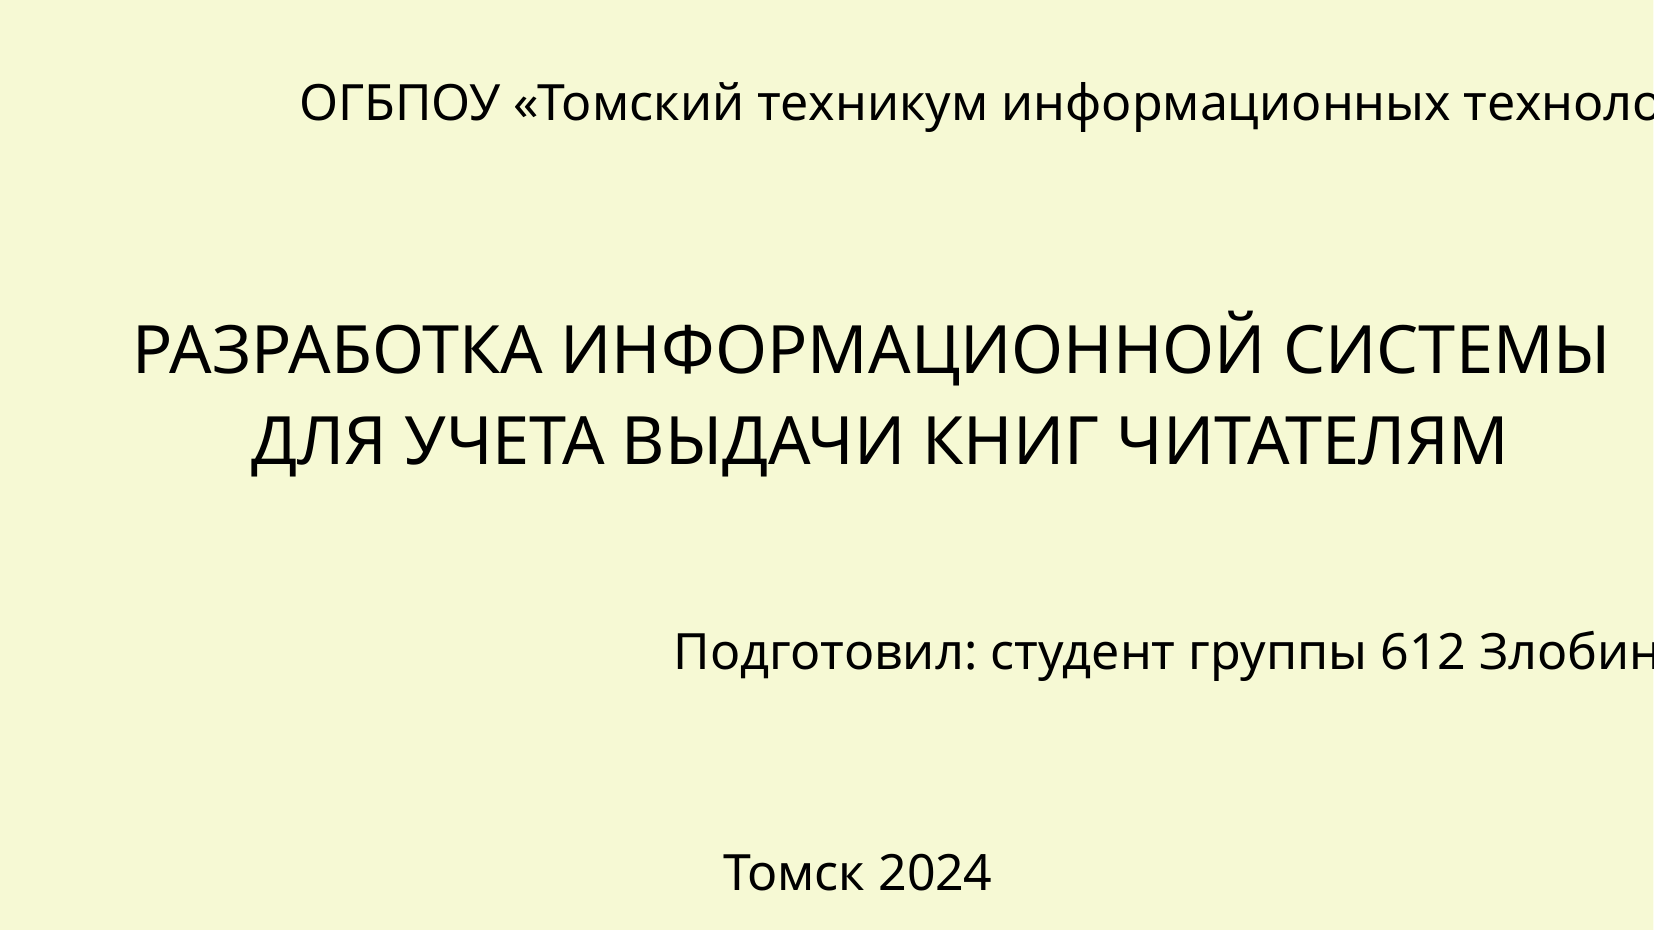

ОГБПОУ «Томский техникум информационных технологий»
РАЗРАБОТКА ИНФОРМАЦИОННОЙ СИСТЕМЫ
ДЛЯ УЧЕТА ВЫДАЧИ КНИГ ЧИТАТЕЛЯМ
Подготовил: студент группы 612 Злобин С.С.
Томск 2024